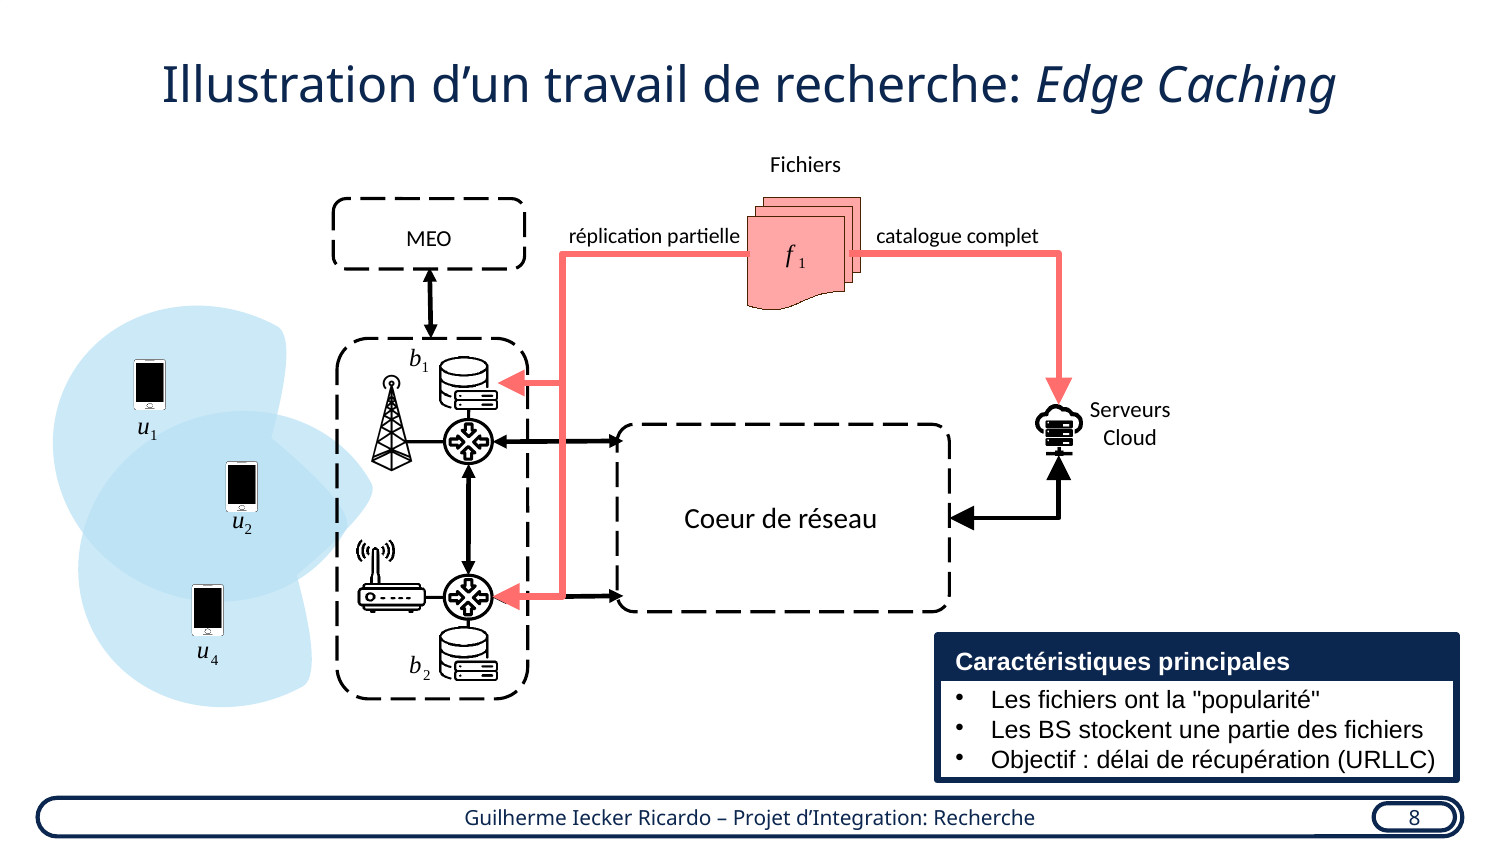

Fichiers
réplication partielle
catalogue complet
# Illustration d’un travail de recherche: Edge Caching
MEO
ServeursCloud
Coeur de réseau
Caractéristiques principales
Les fichiers ont la "popularité"
Les BS stockent une partie des fichiers
Objectif : délai de récupération (URLLC)
Guilherme Iecker Ricardo – Projet d’Integration: Recherche
8